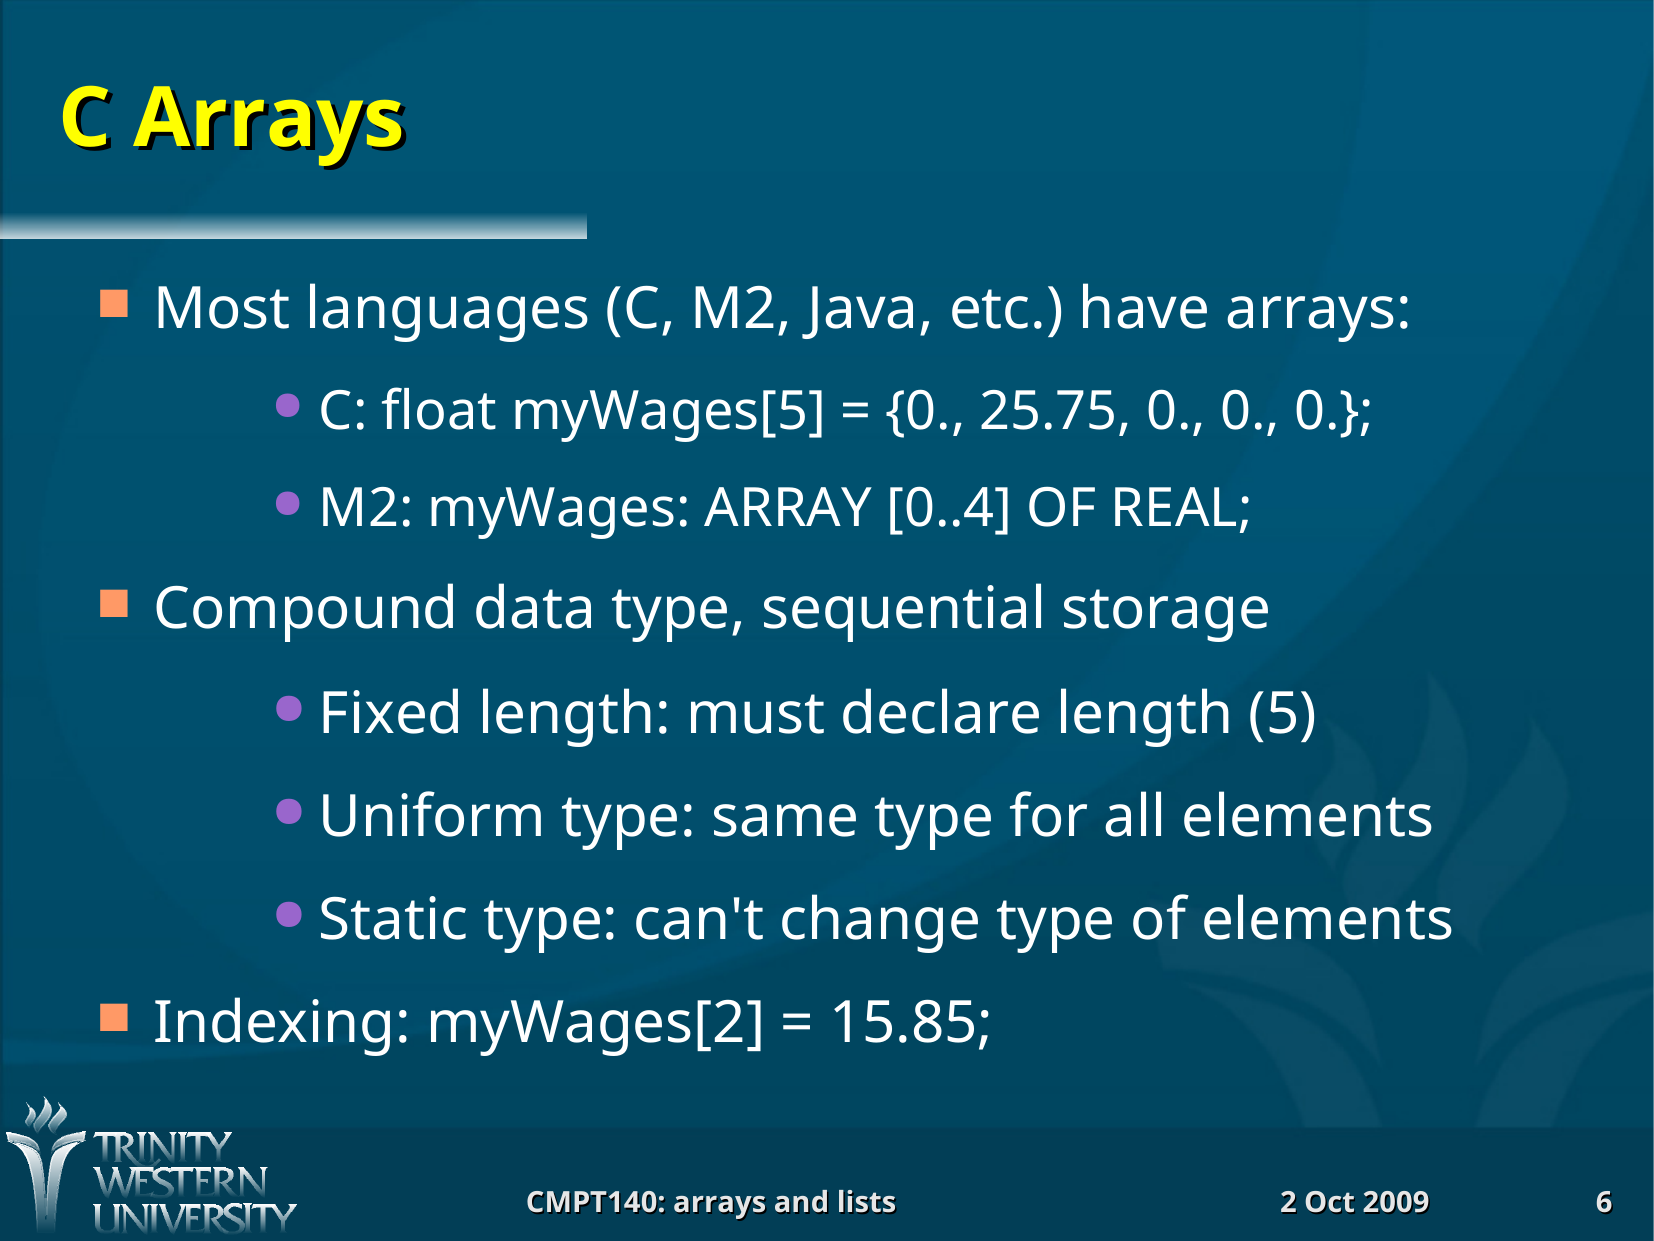

# C Arrays
Most languages (C, M2, Java, etc.) have arrays:
C: float myWages[5] = {0., 25.75, 0., 0., 0.};
M2: myWages: ARRAY [0..4] OF REAL;
Compound data type, sequential storage
Fixed length: must declare length (5)
Uniform type: same type for all elements
Static type: can't change type of elements
Indexing: myWages[2] = 15.85;
CMPT140: arrays and lists
2 Oct 2009
6